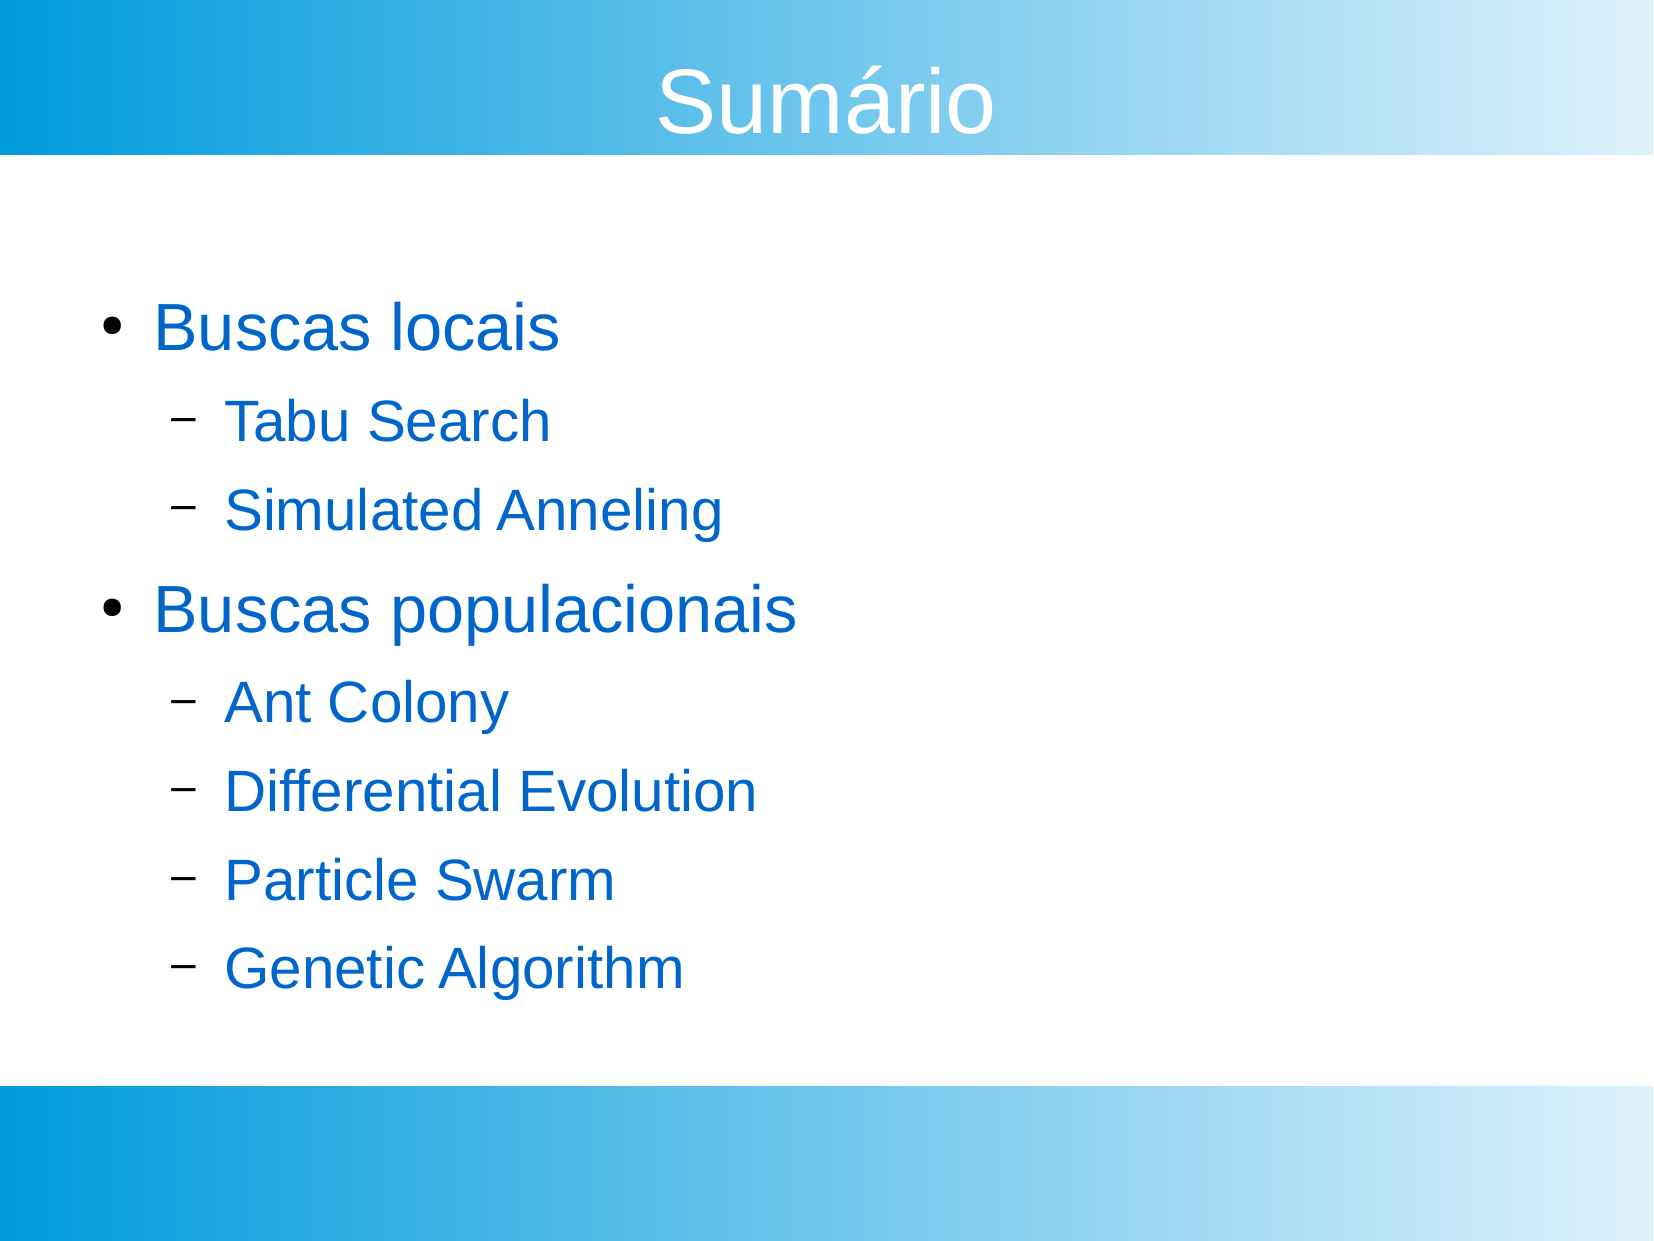

# Sumário
Buscas locais
Tabu Search
Simulated Anneling
Buscas populacionais
Ant Colony
Differential Evolution
Particle Swarm
Genetic Algorithm